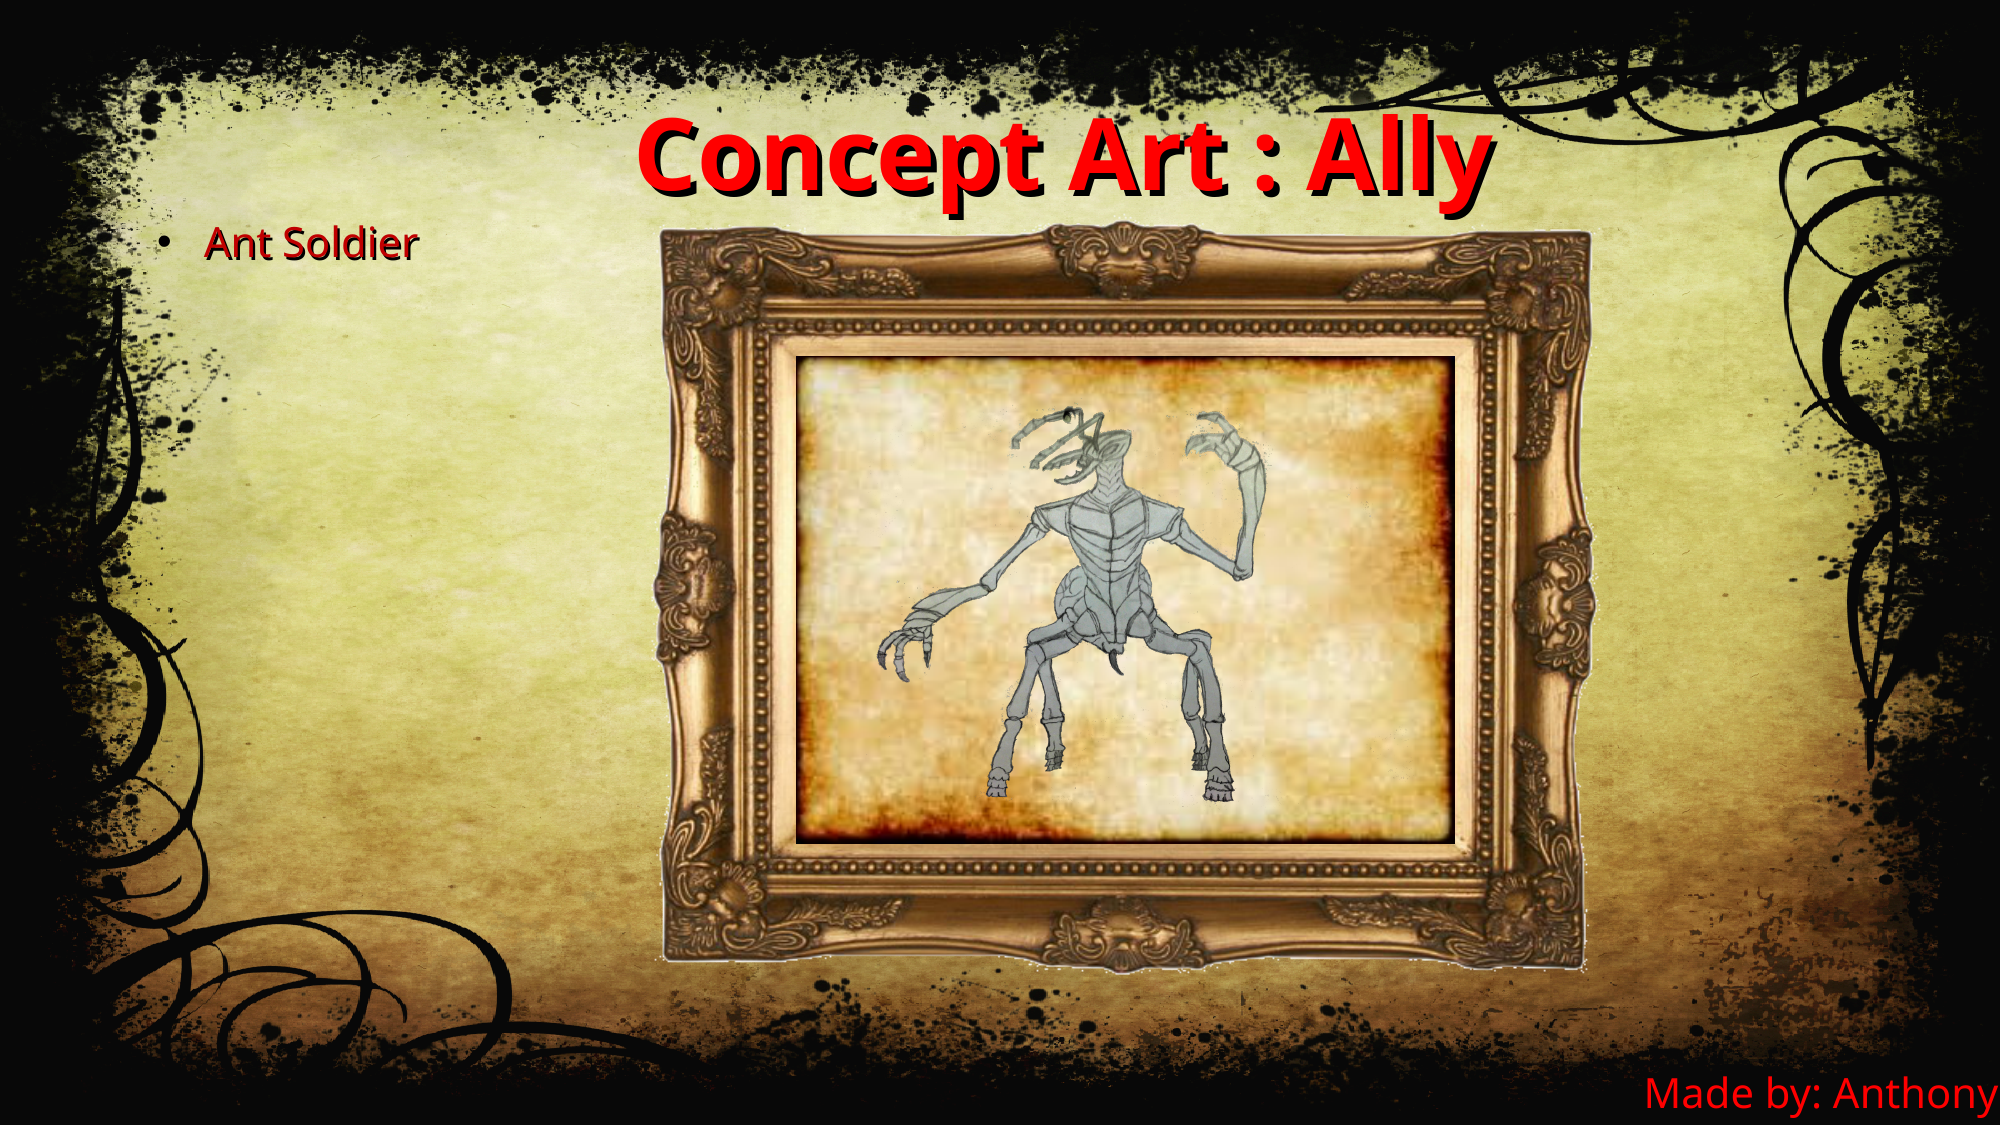

# Concept Art : Ally
Ant Soldier
Made by: Anthony